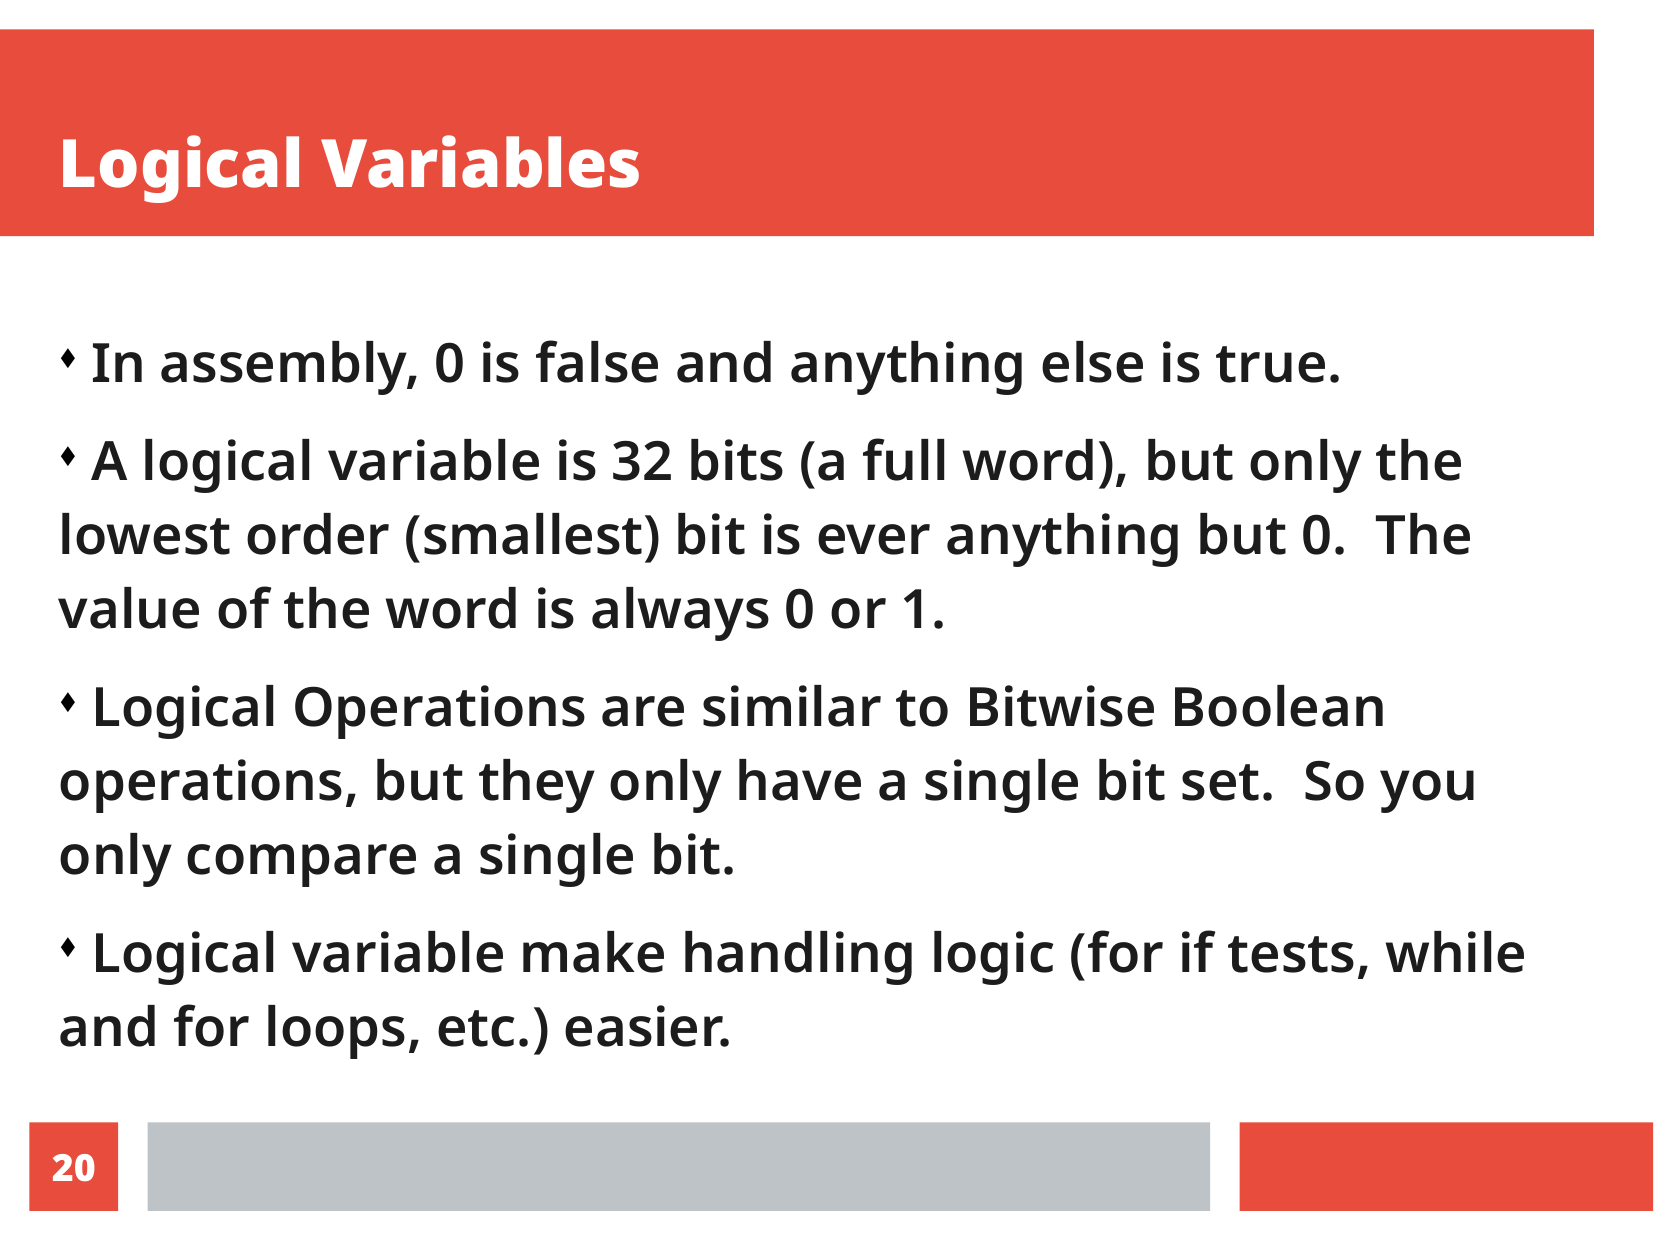

# Logical Variables
 In assembly, 0 is false and anything else is true.
 A logical variable is 32 bits (a full word), but only the lowest order (smallest) bit is ever anything but 0. The value of the word is always 0 or 1.
 Logical Operations are similar to Bitwise Boolean operations, but they only have a single bit set. So you only compare a single bit.
 Logical variable make handling logic (for if tests, while and for loops, etc.) easier.
20